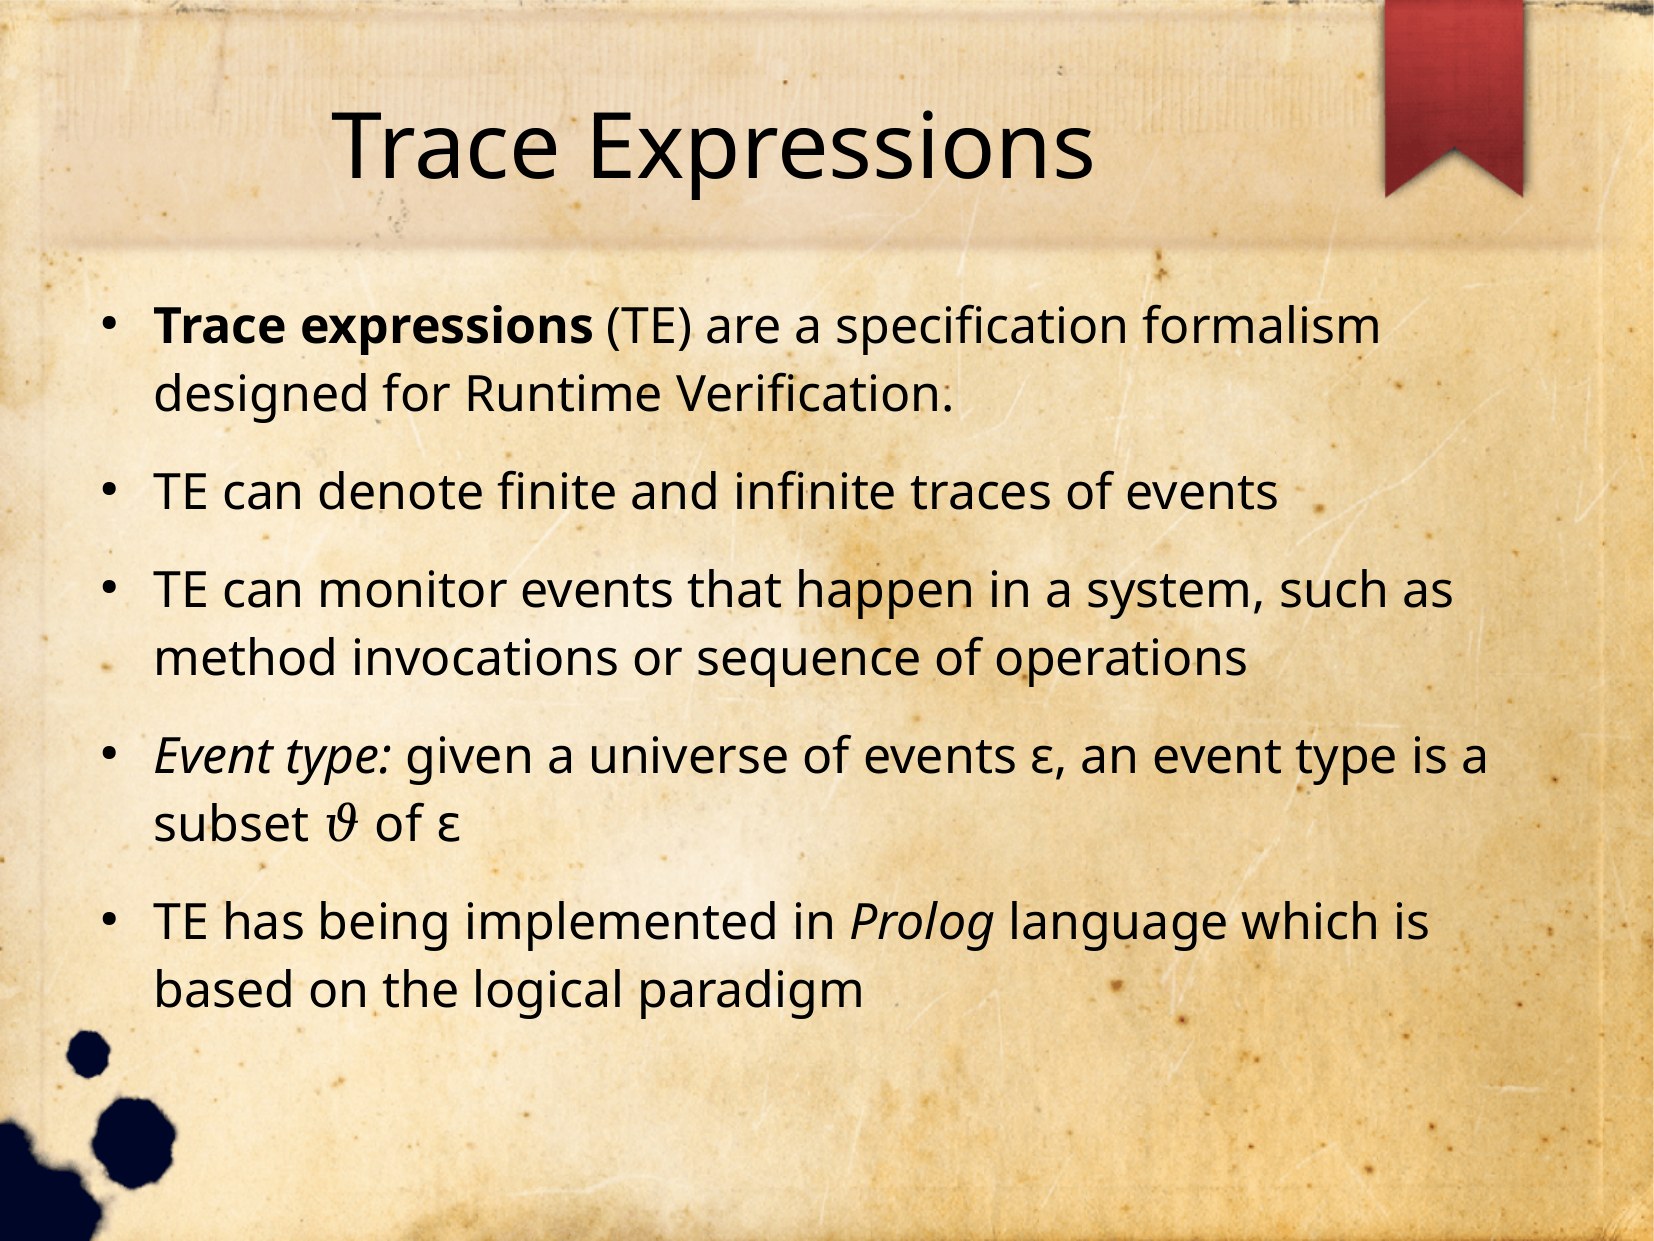

# Trace Expressions
Trace expressions (TE) are a specification formalism designed for Runtime Verification.
TE can denote finite and infinite traces of events
TE can monitor events that happen in a system, such as method invocations or sequence of operations
Event type: given a universe of events ε, an event type is a subset 𝜗 of ε
TE has being implemented in Prolog language which is based on the logical paradigm